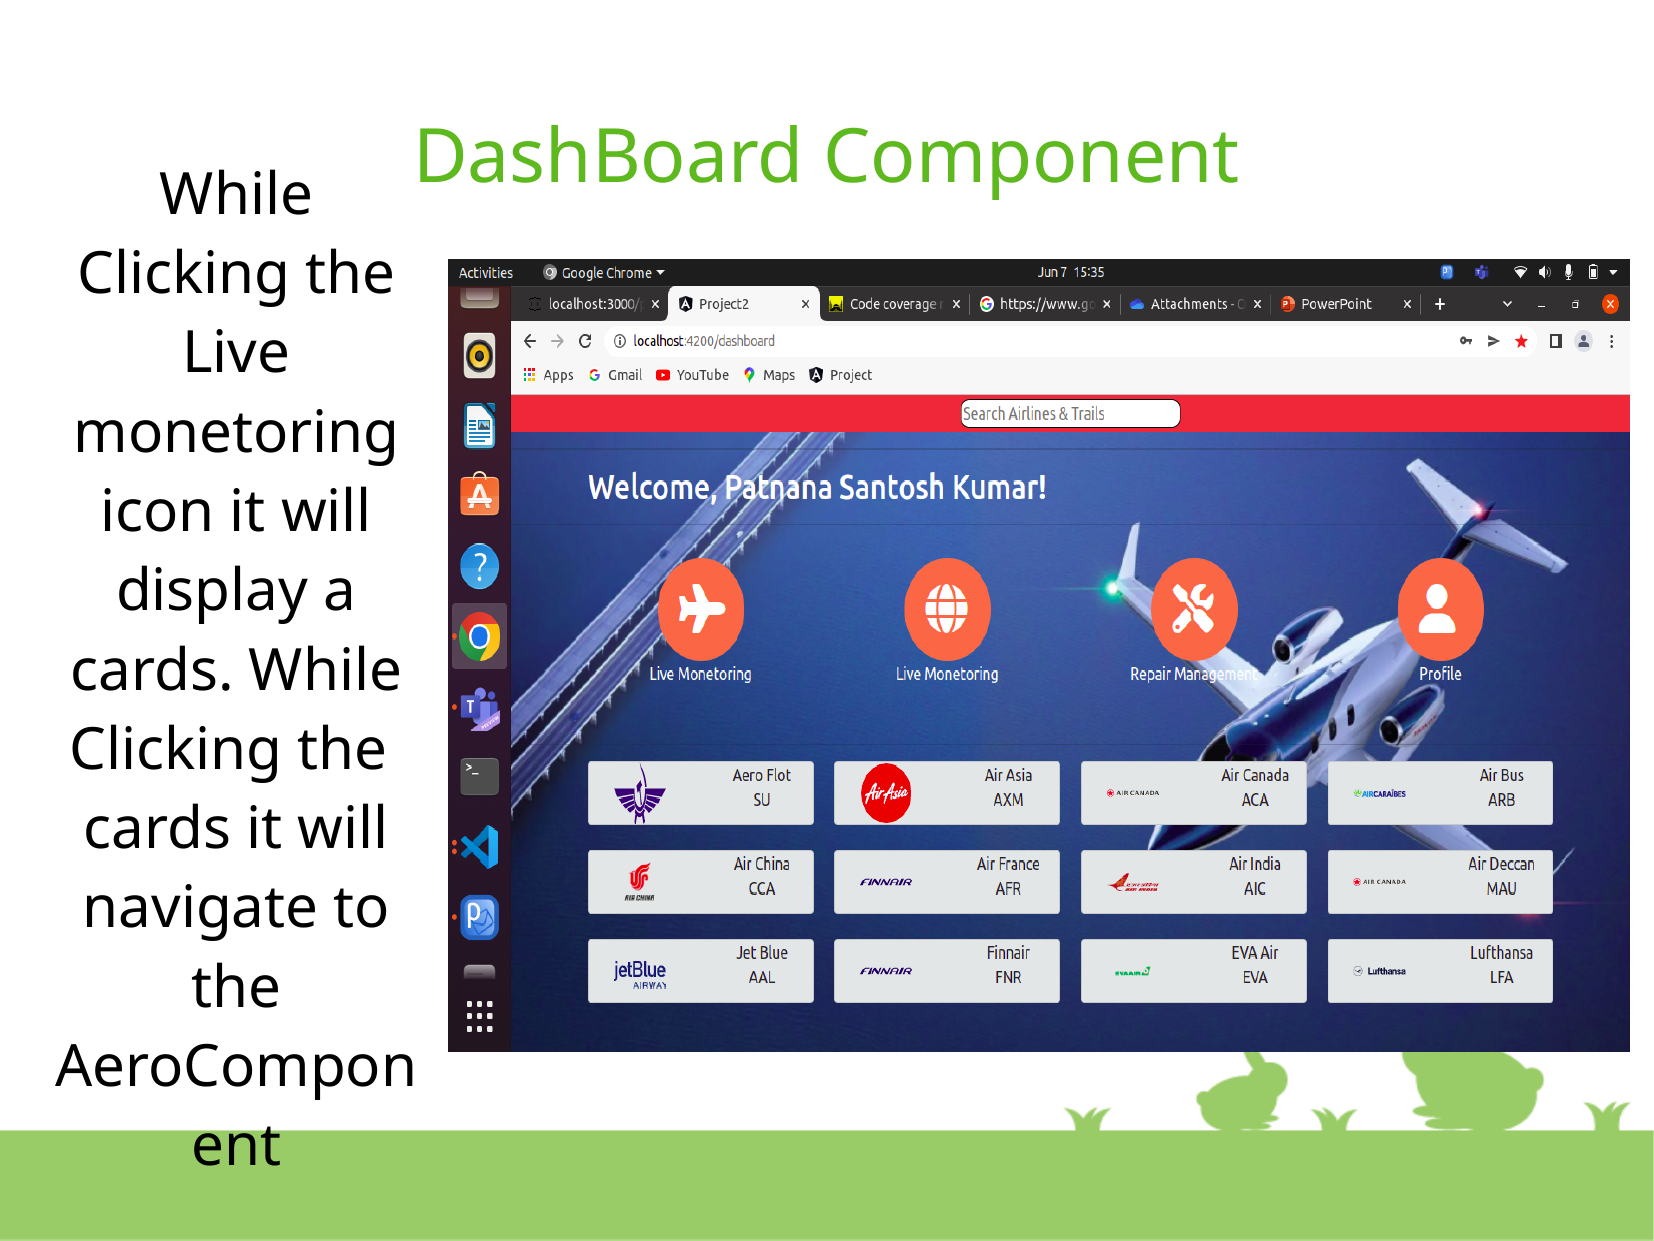

# DashBoard Component
While Clicking the Live monetoring icon it will display a cards. While Clicking the cards it will navigate to the AeroComponent